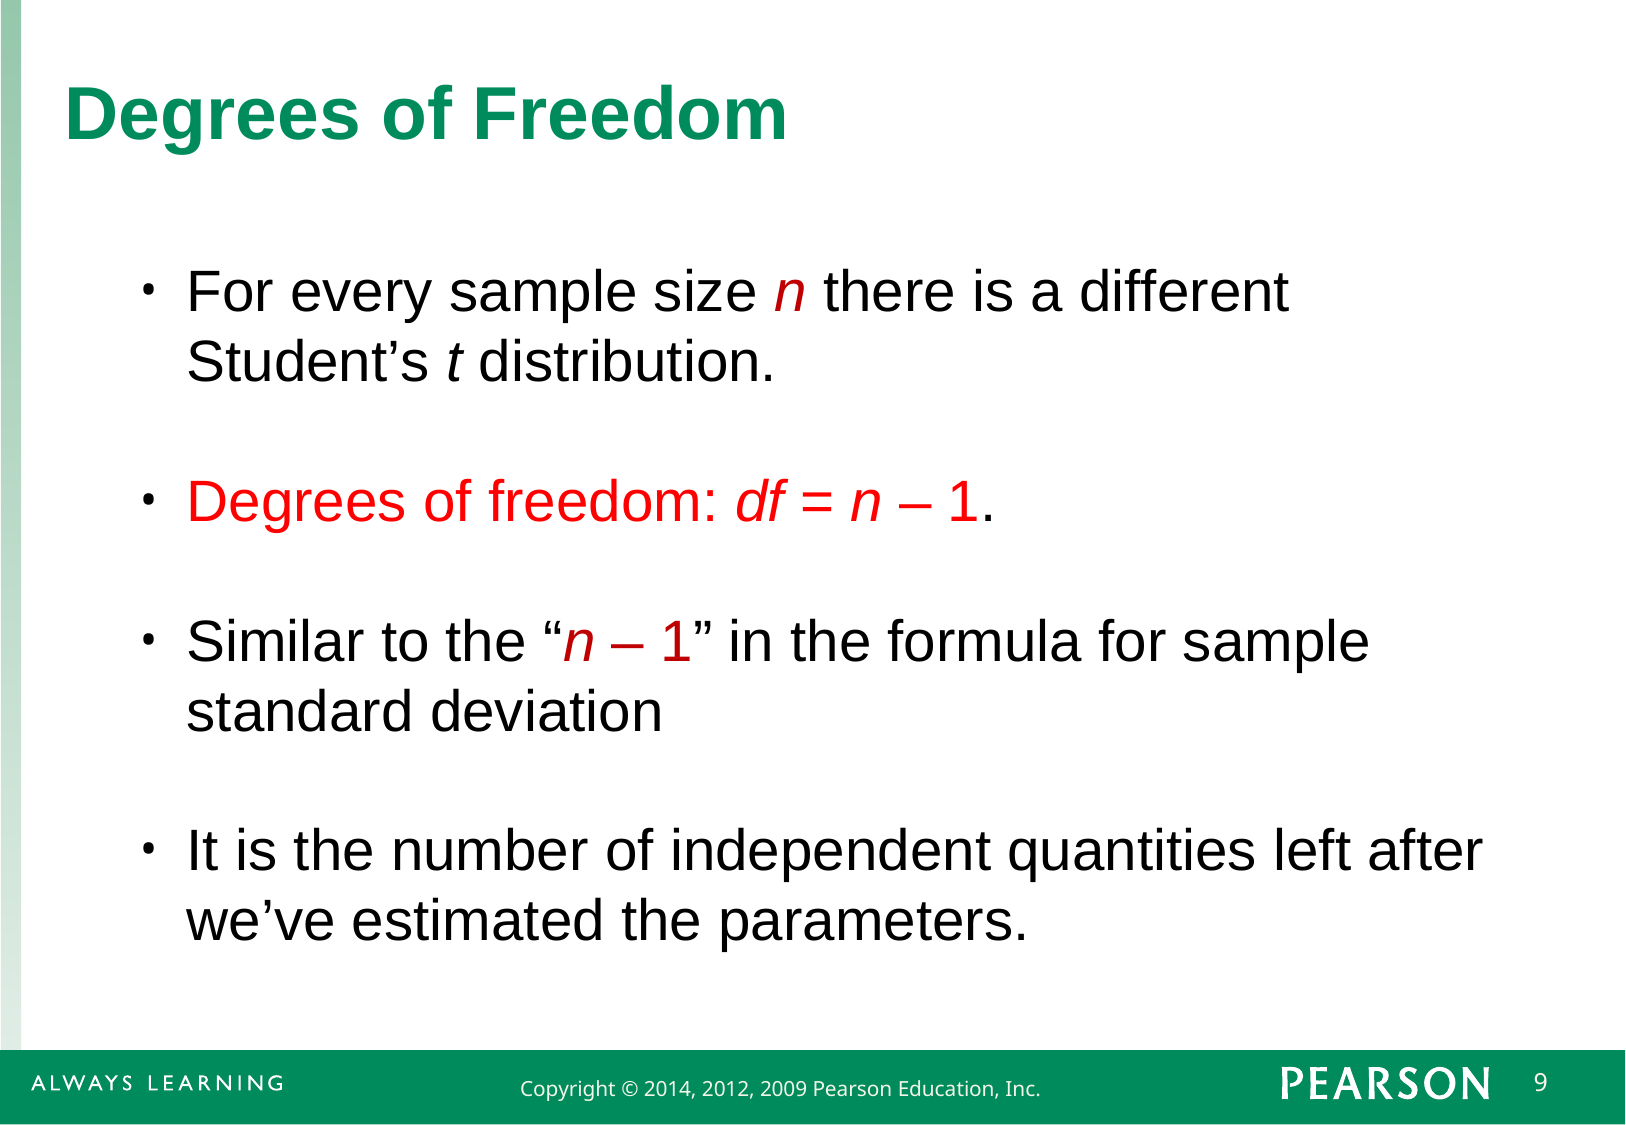

# Degrees of Freedom
For every sample size n there is a different
Student’s t distribution.
Degrees of freedom: df = n – 1.
Similar to the “n – 1” in the formula for sample standard deviation
It is the number of independent quantities left after we’ve estimated the parameters.